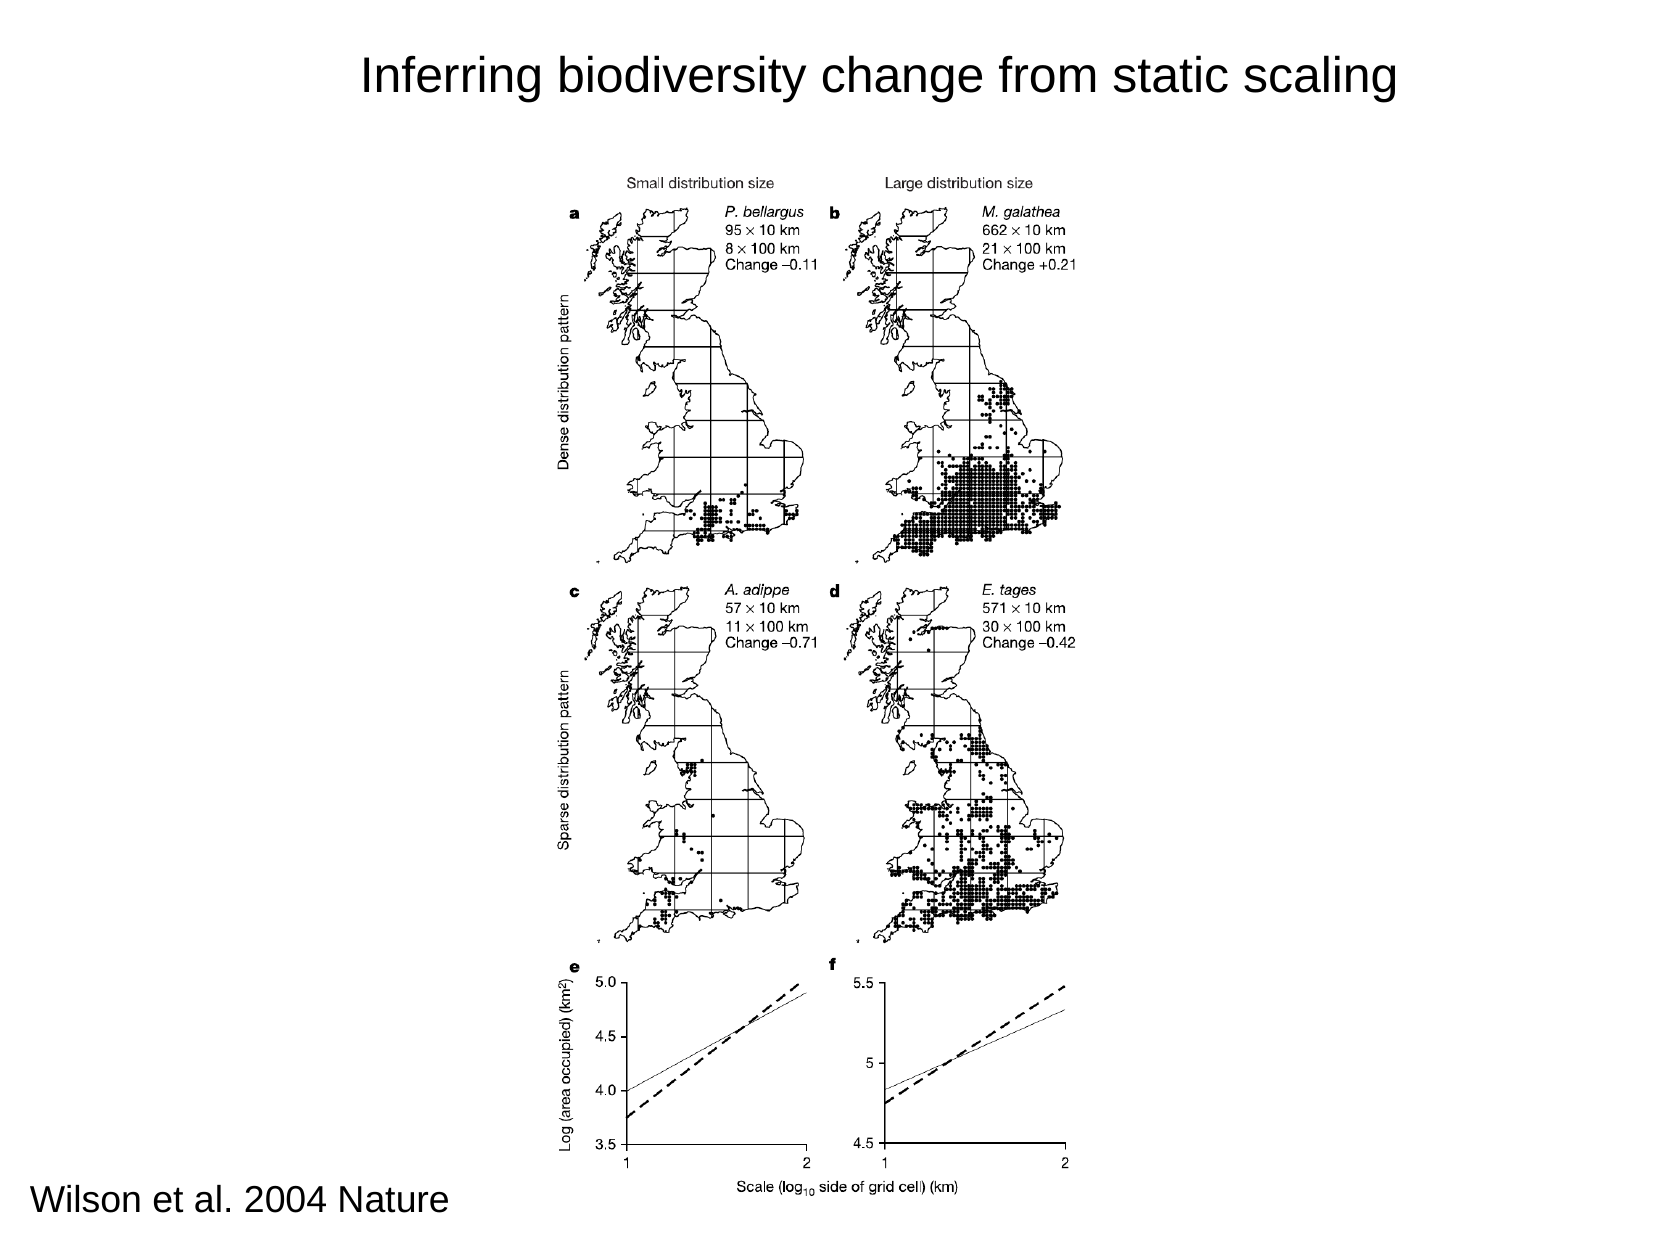

Inferring biodiversity change from static scaling
Wilson et al. 2004 Nature